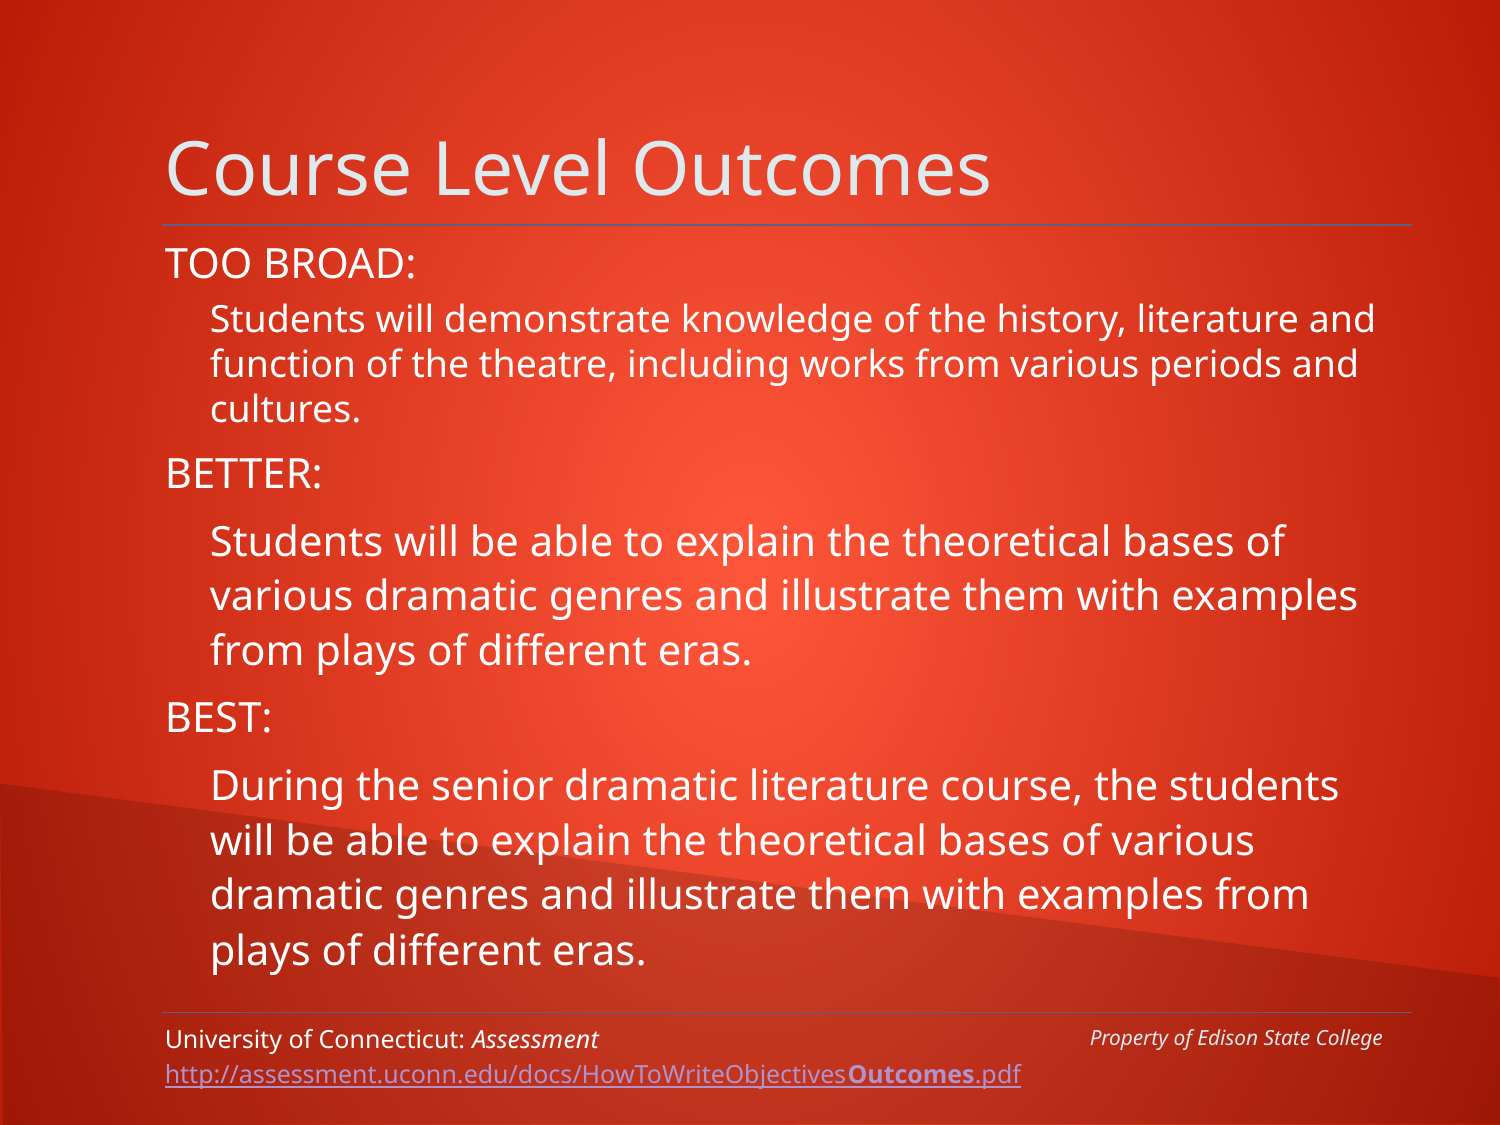

# Course Level Outcomes
TOO BROAD:
Students will demonstrate knowledge of the history, literature and function of the theatre, including works from various periods and cultures.
BETTER:
Students will be able to explain the theoretical bases of various dramatic genres and illustrate them with examples from plays of different eras.
BEST:
During the senior dramatic literature course, the students will be able to explain the theoretical bases of various dramatic genres and illustrate them with examples from plays of different eras.
Property of Edison State College
University of Connecticut: Assessment
http://assessment.uconn.edu/docs/HowToWriteObjectivesOutcomes.pdf